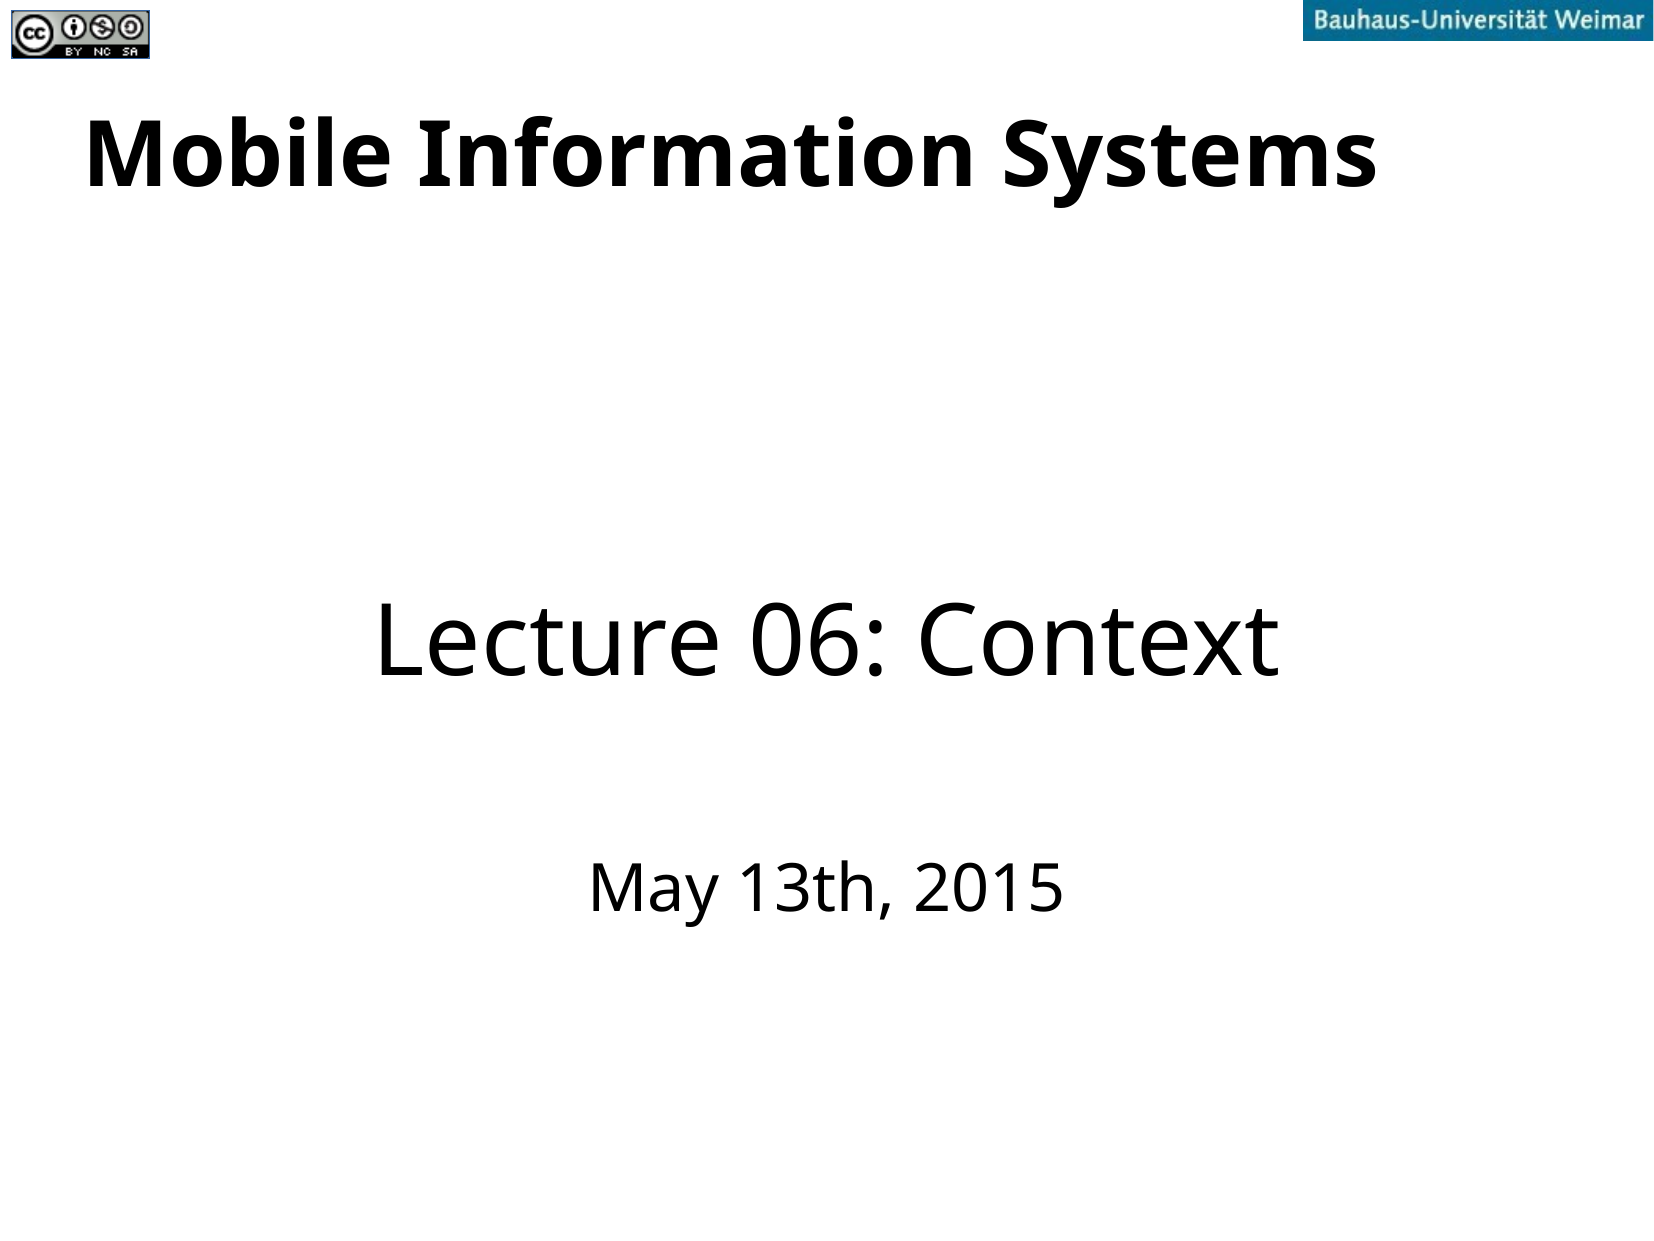

# Mobile Information Systems
Lecture 06: Context
May 13th, 2015